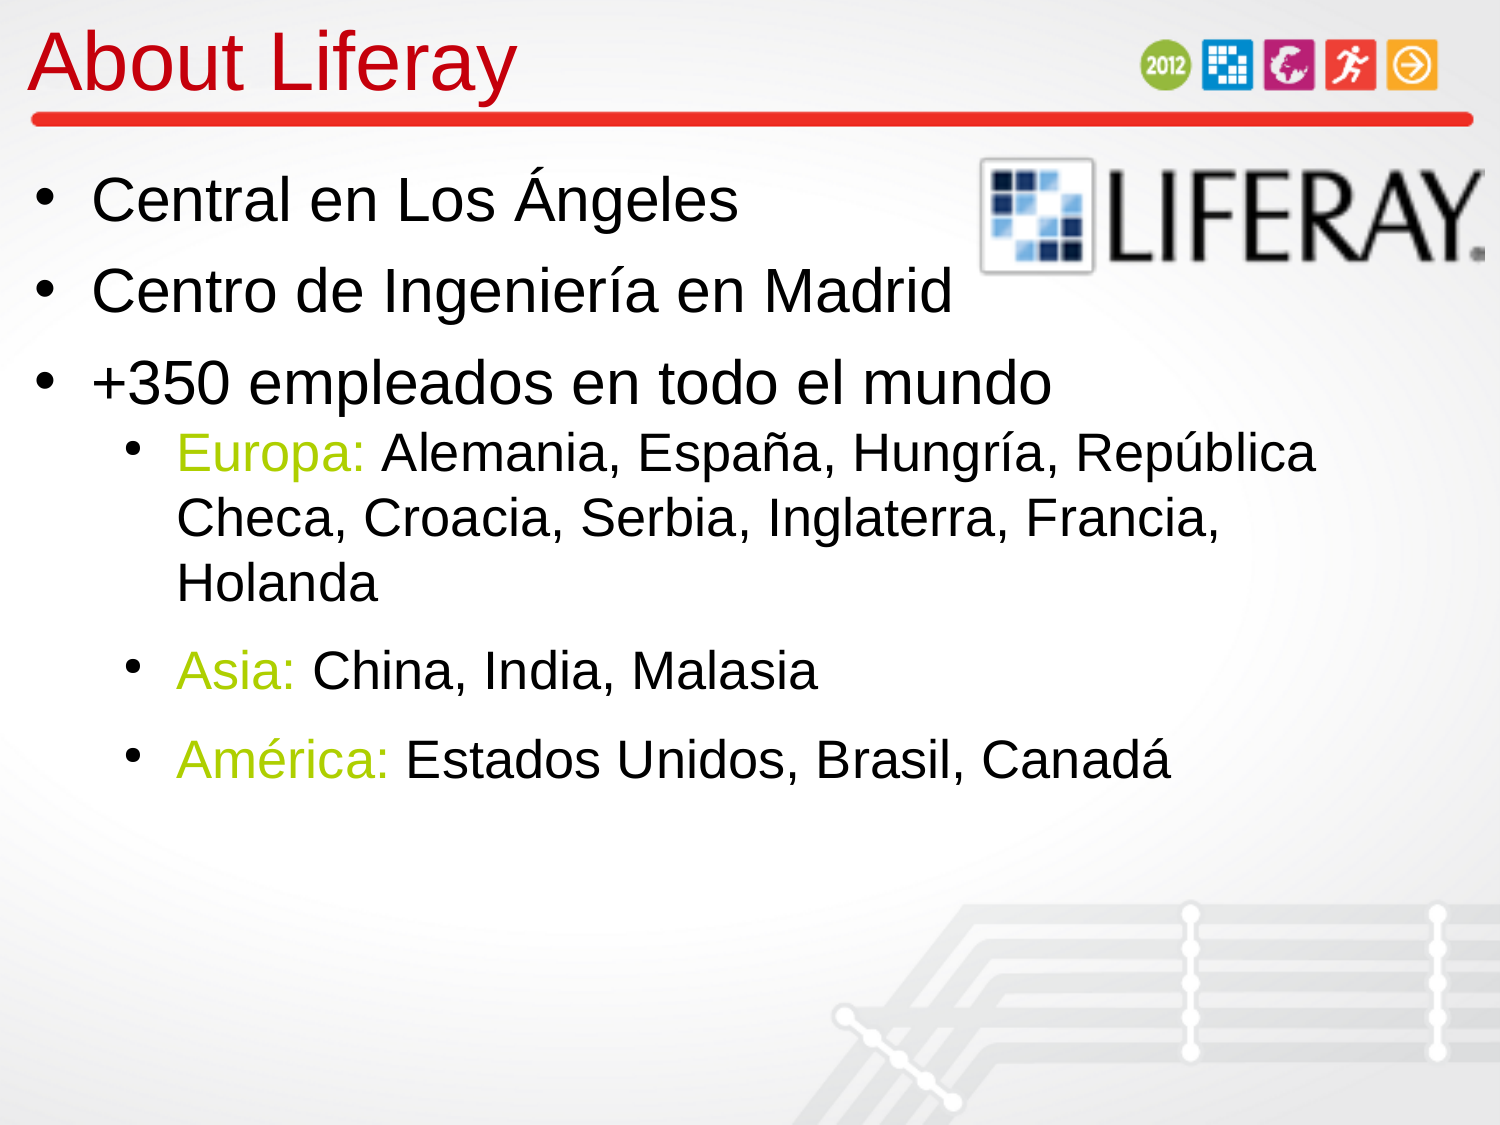

# About Liferay
Central en Los Ángeles
Centro de Ingeniería en Madrid
+350 empleados en todo el mundo
Europa: Alemania, España, Hungría, República Checa, Croacia, Serbia, Inglaterra, Francia, Holanda
Asia: China, India, Malasia
América: Estados Unidos, Brasil, Canadá